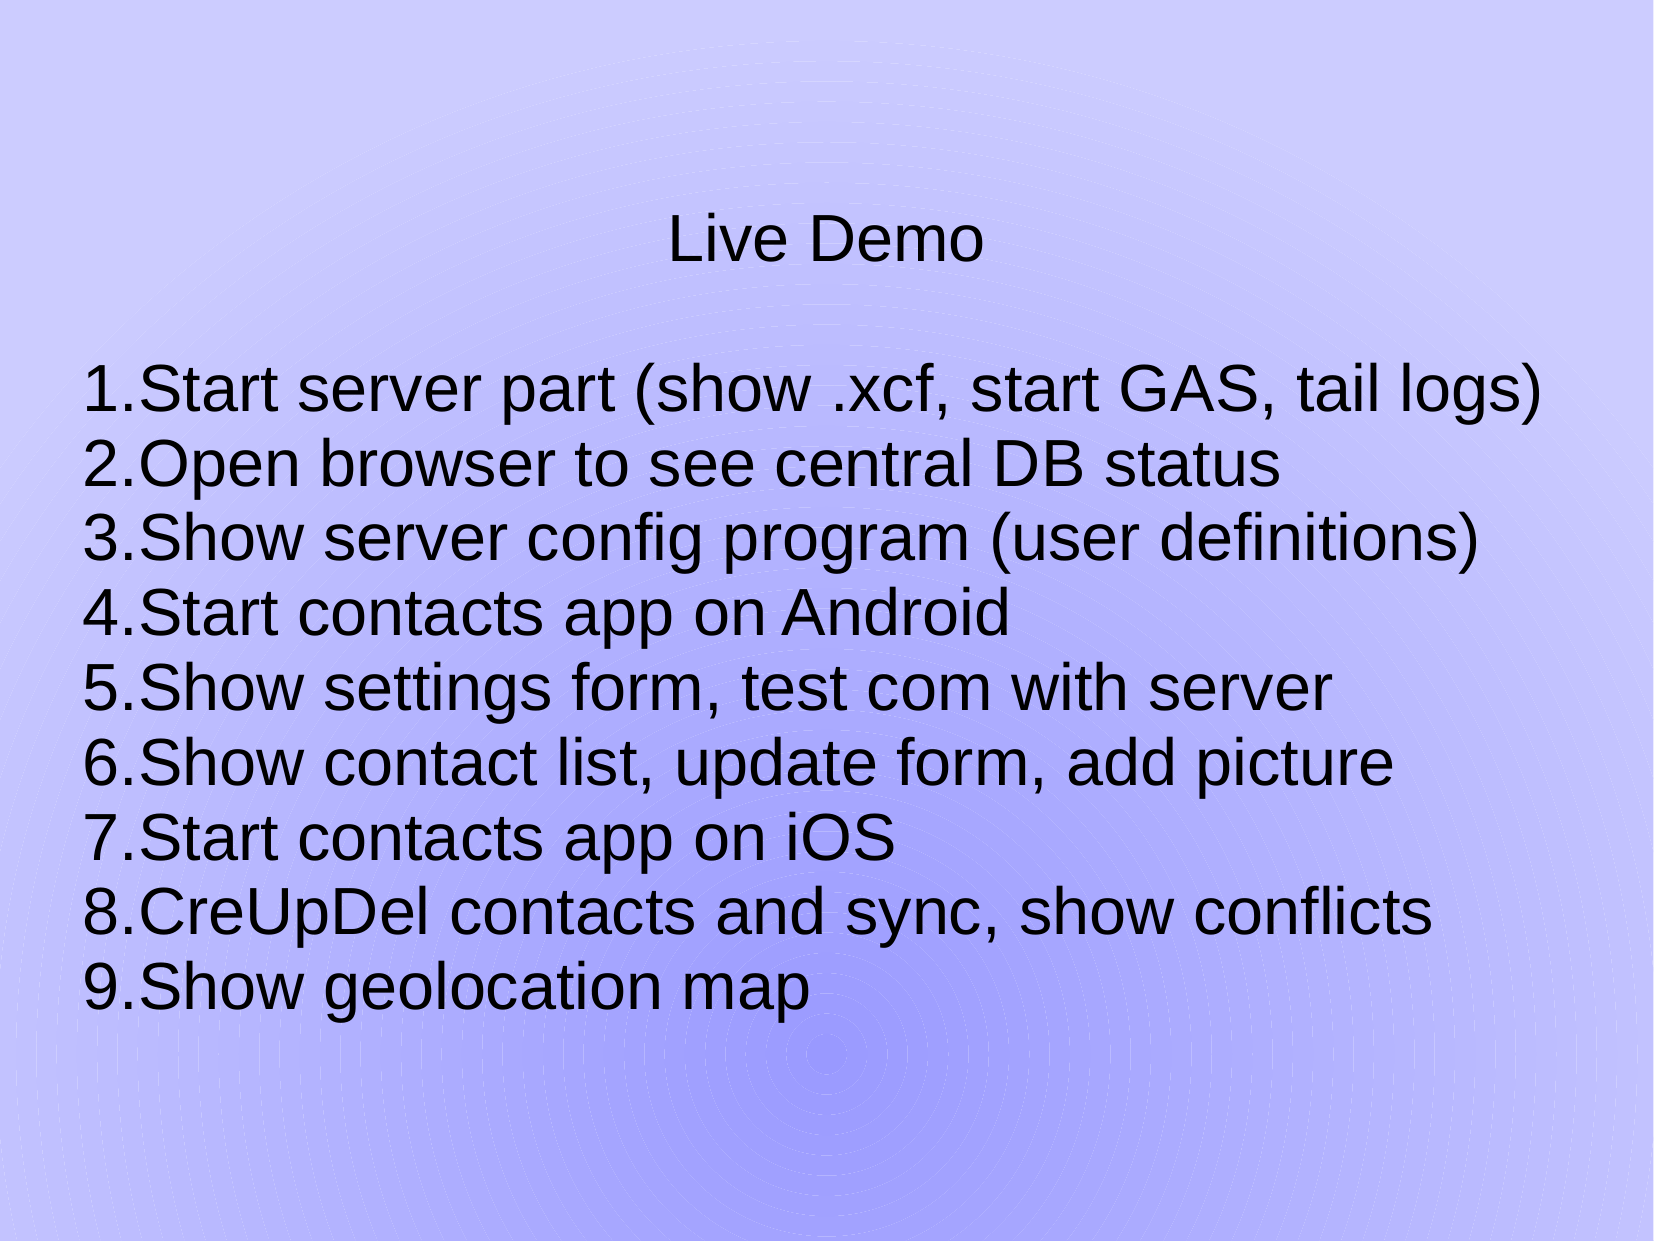

# Live Demo
Start server part (show .xcf, start GAS, tail logs)
Open browser to see central DB status
Show server config program (user definitions)
Start contacts app on Android
Show settings form, test com with server
Show contact list, update form, add picture
Start contacts app on iOS
CreUpDel contacts and sync, show conflicts
Show geolocation map